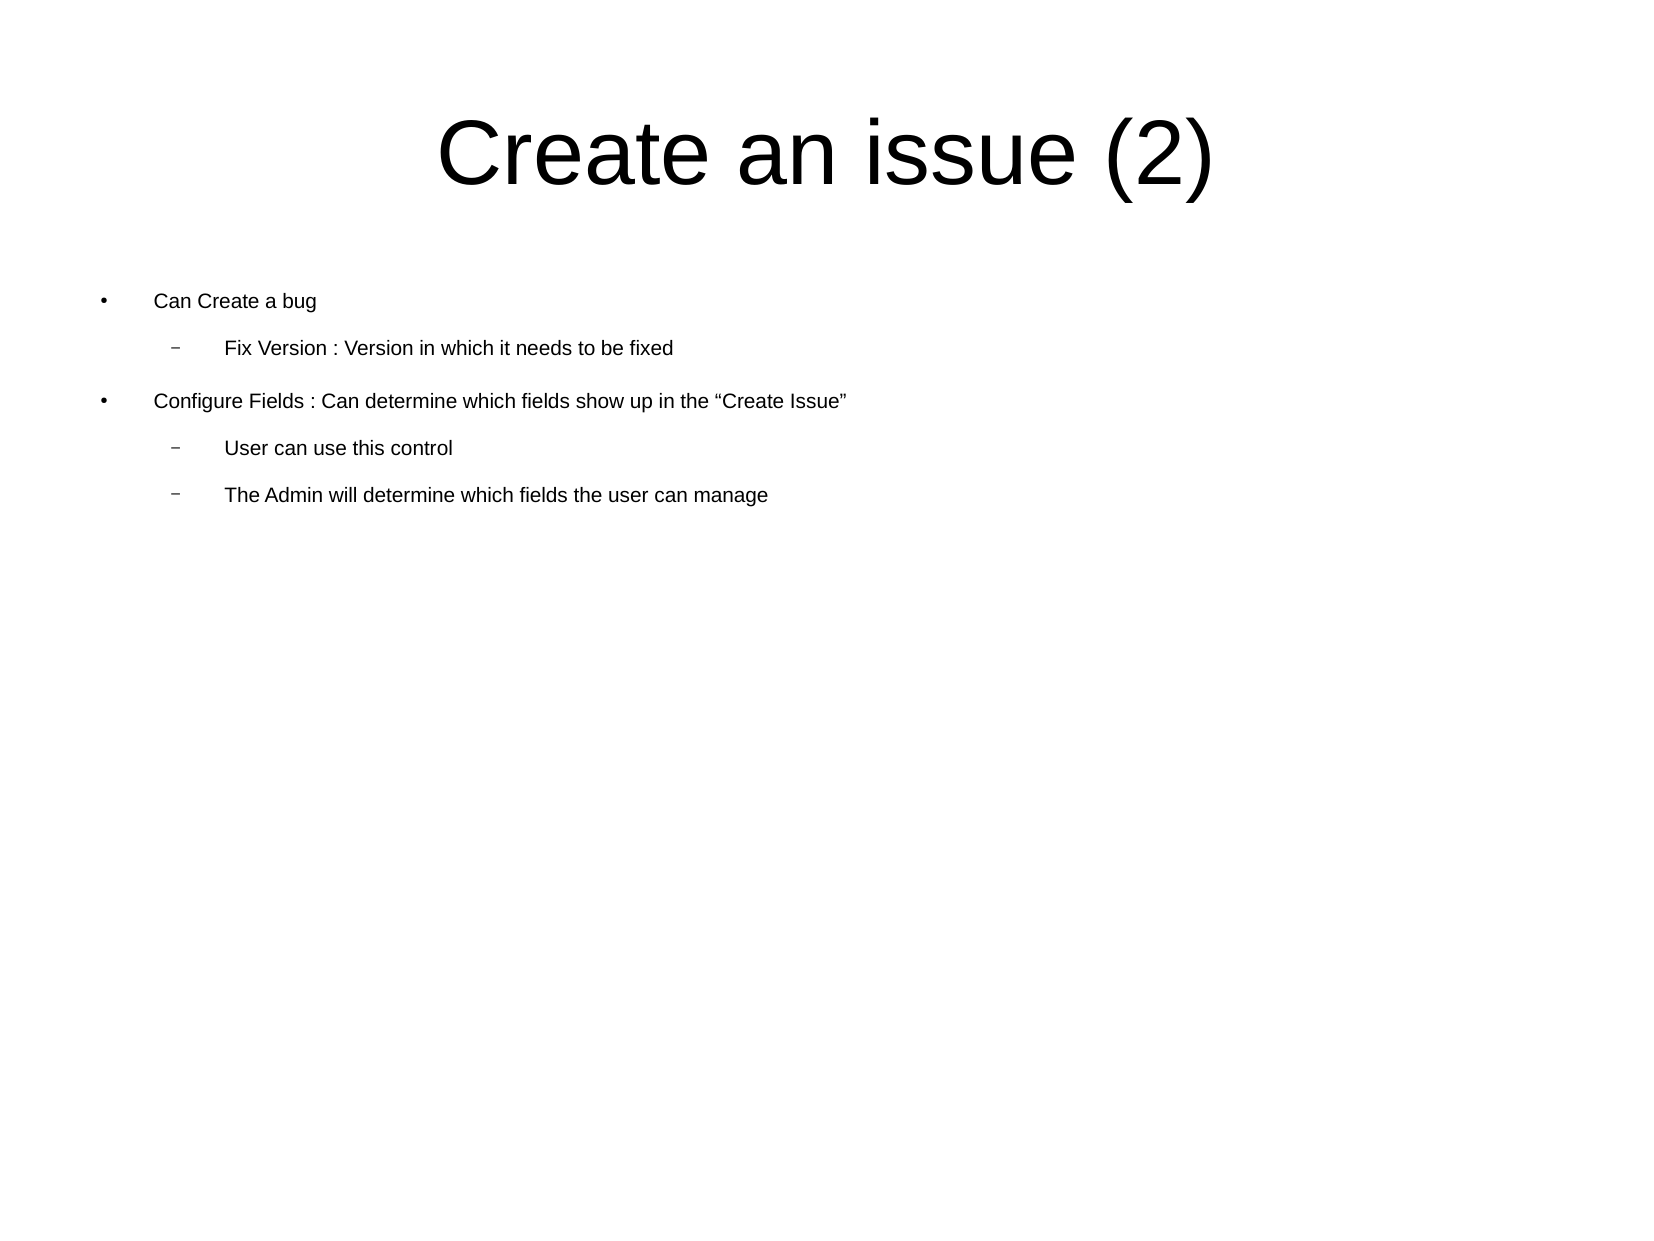

# Create an issue (2)
Can Create a bug
Fix Version : Version in which it needs to be fixed
Configure Fields : Can determine which fields show up in the “Create Issue”
User can use this control
The Admin will determine which fields the user can manage